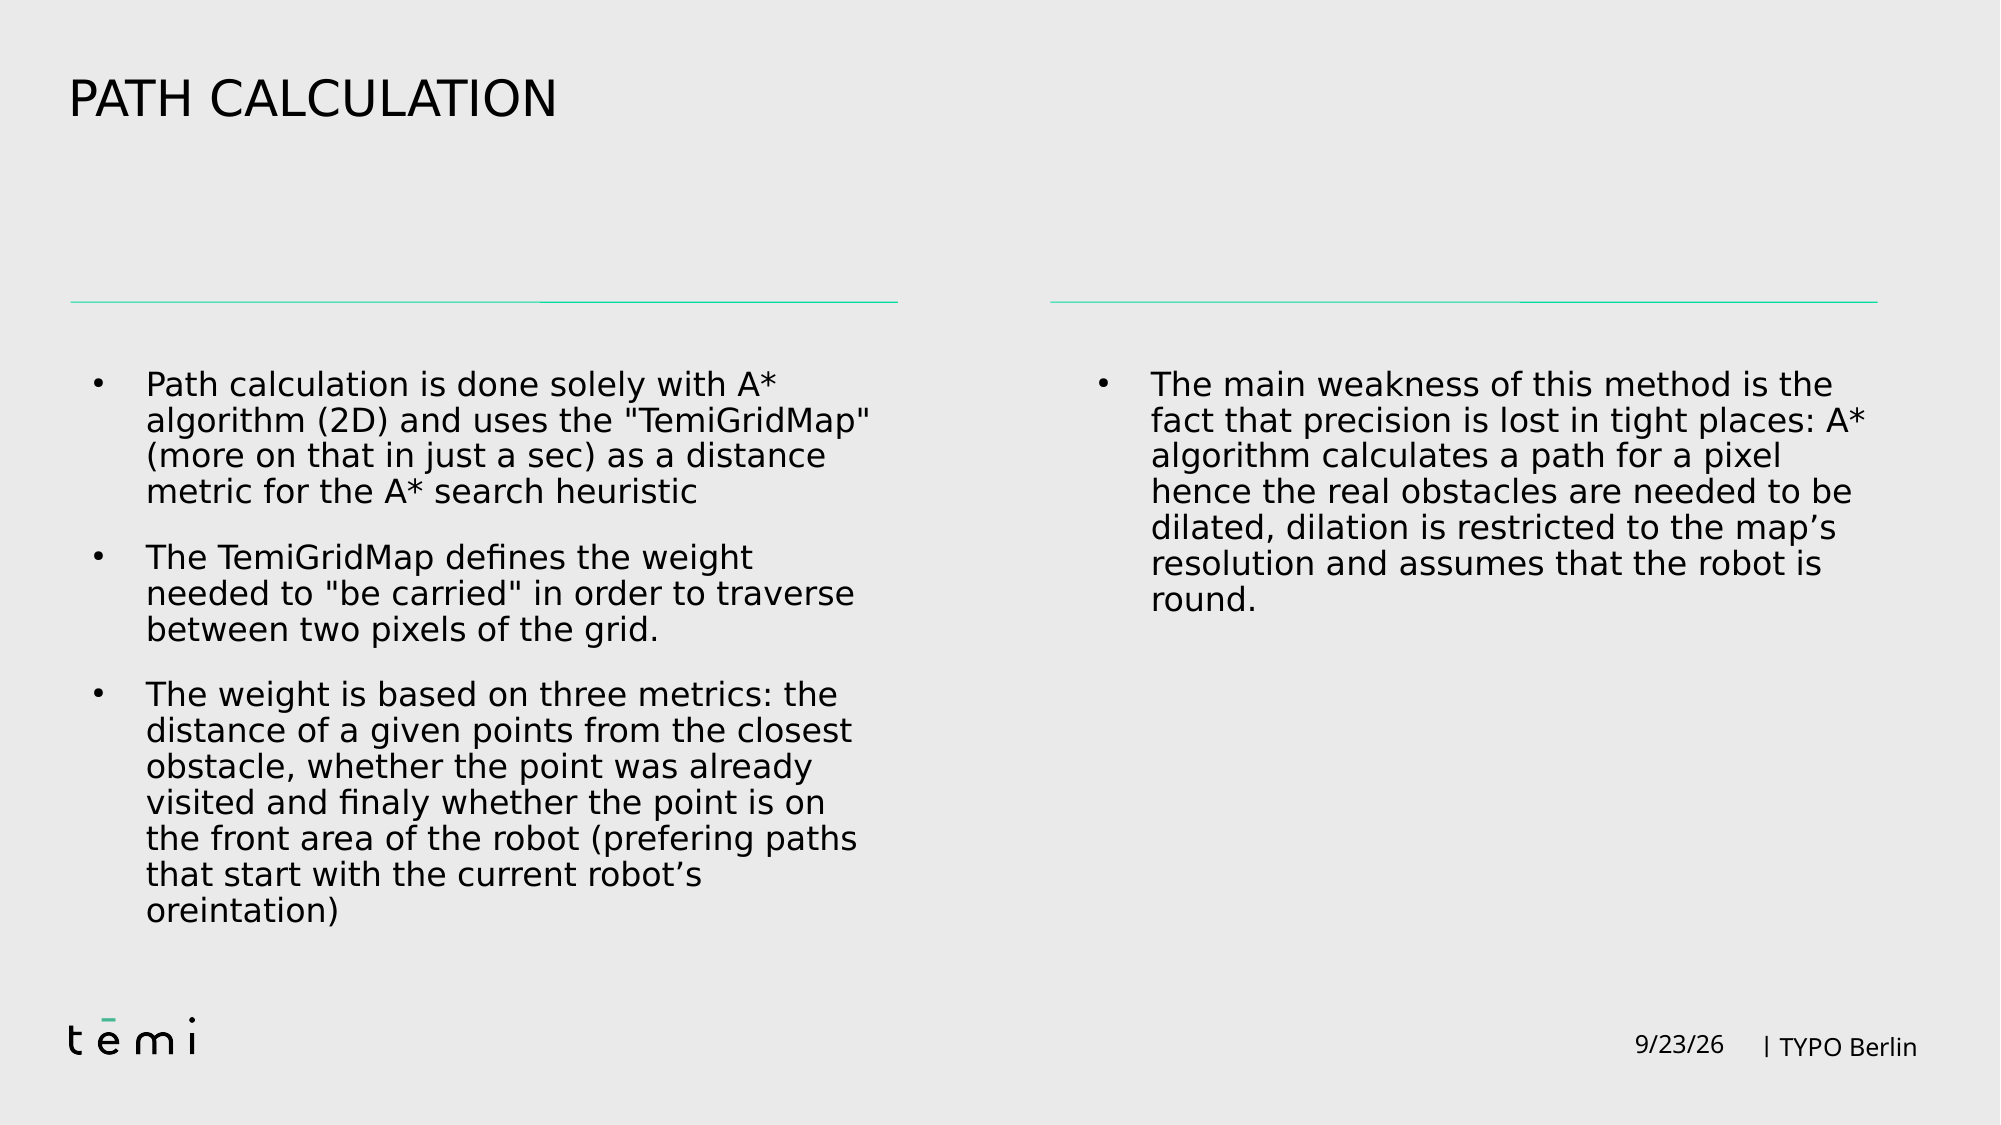

# PATH CALCULATION
Path calculation is done solely with A* algorithm (2D) and uses the "TemiGridMap" (more on that in just a sec) as a distance metric for the A* search heuristic
The TemiGridMap defines the weight needed to "be carried" in order to traverse between two pixels of the grid.
The weight is based on three metrics: the distance of a given points from the closest obstacle, whether the point was already visited and finaly whether the point is on the front area of the robot (prefering paths that start with the current robot’s oreintation)
The main weakness of this method is the fact that precision is lost in tight places: A* algorithm calculates a path for a pixel hence the real obstacles are needed to be dilated, dilation is restricted to the map’s resolution and assumes that the robot is round.